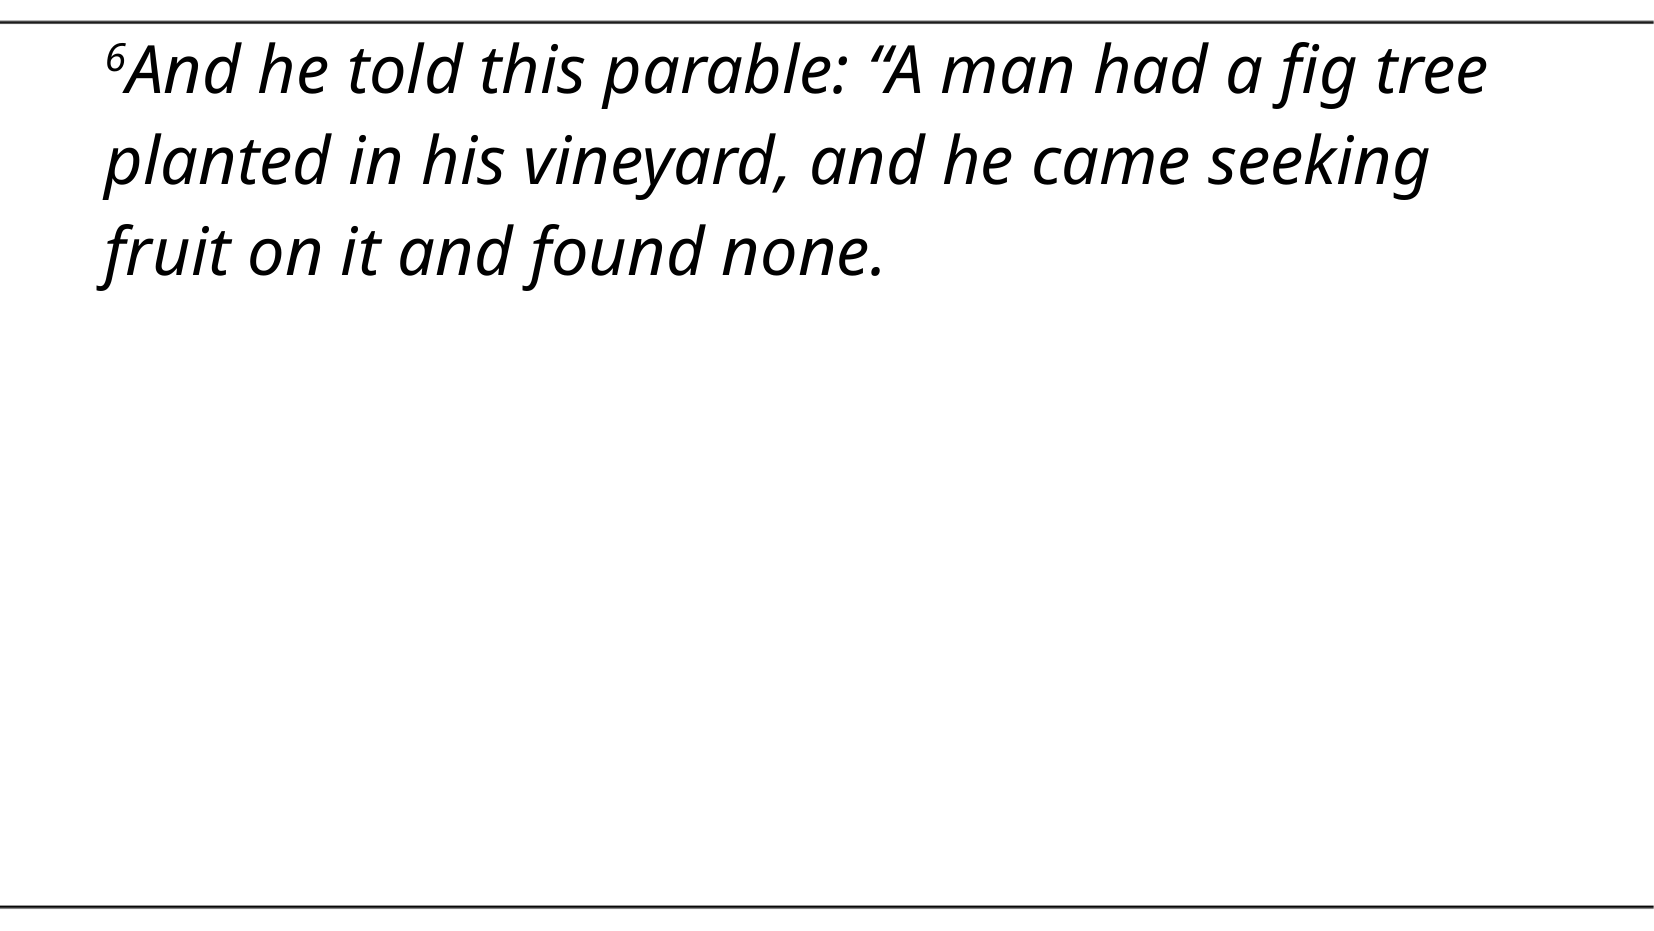

6And he told this parable: “A man had a fig tree planted in his vineyard, and he came seeking fruit on it and found none.